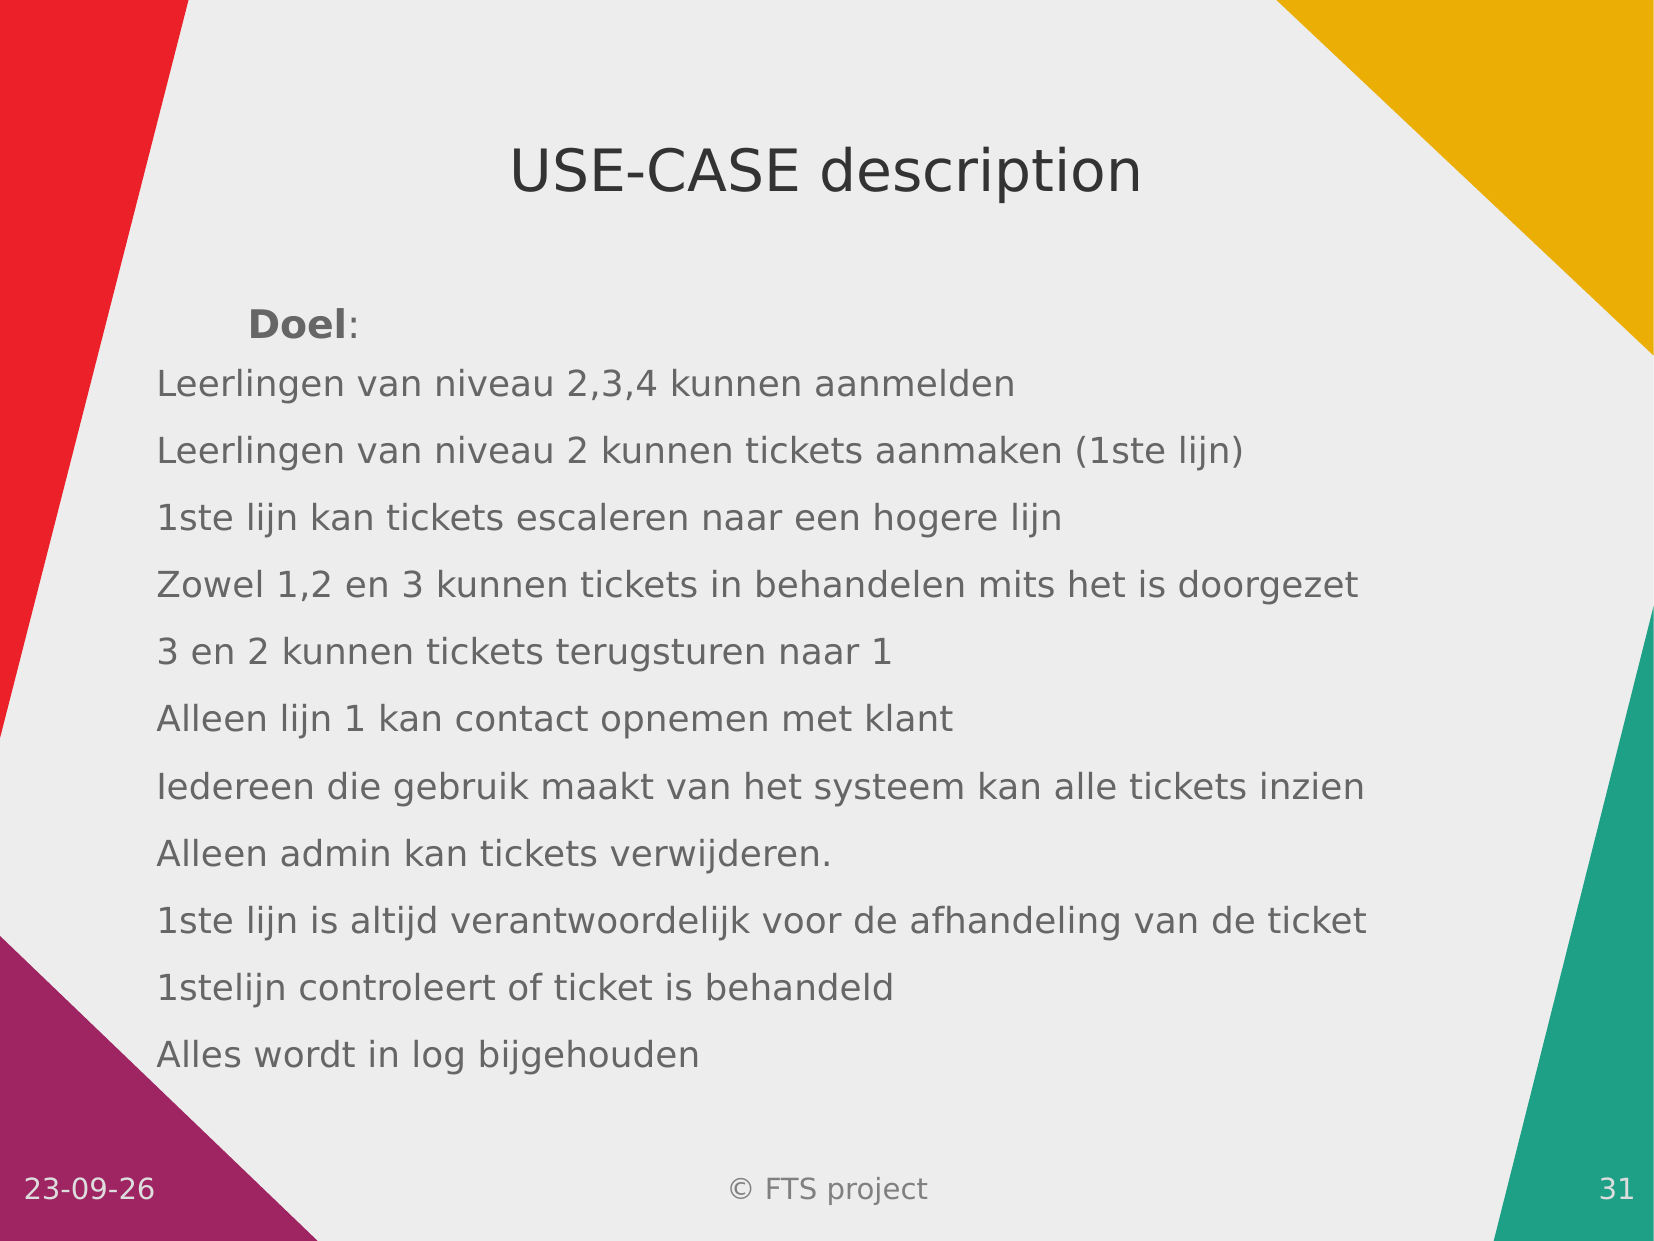

# USE-CASE description
Doel:
Leerlingen van niveau 2,3,4 kunnen aanmelden
Leerlingen van niveau 2 kunnen tickets aanmaken (1ste lijn)
1ste lijn kan tickets escaleren naar een hogere lijn
Zowel 1,2 en 3 kunnen tickets in behandelen mits het is doorgezet
3 en 2 kunnen tickets terugsturen naar 1
Alleen lijn 1 kan contact opnemen met klant
Iedereen die gebruik maakt van het systeem kan alle tickets inzien
Alleen admin kan tickets verwijderen.
1ste lijn is altijd verantwoordelijk voor de afhandeling van de ticket
1stelijn controleert of ticket is behandeld
Alles wordt in log bijgehouden
© FTS project
31